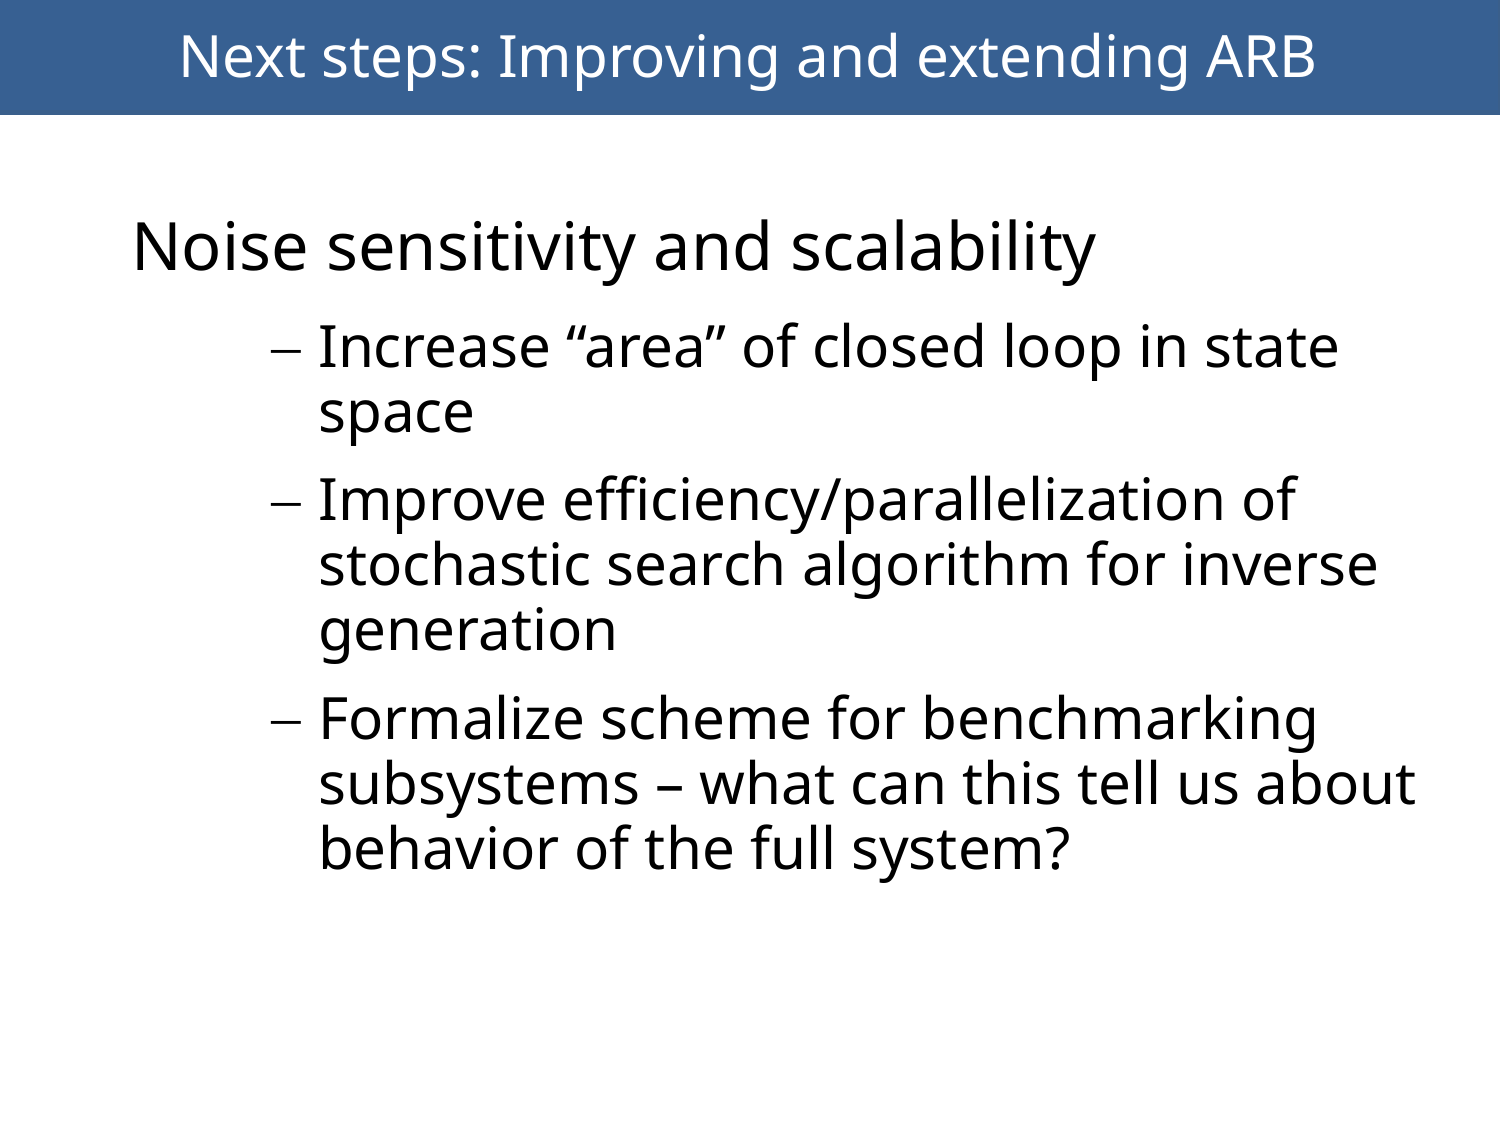

# Next steps: Improving and extending ARB
Noise sensitivity and scalability
Increase “area” of closed loop in state space
Improve efficiency/parallelization of stochastic search algorithm for inverse generation
Formalize scheme for benchmarking subsystems – what can this tell us about behavior of the full system?